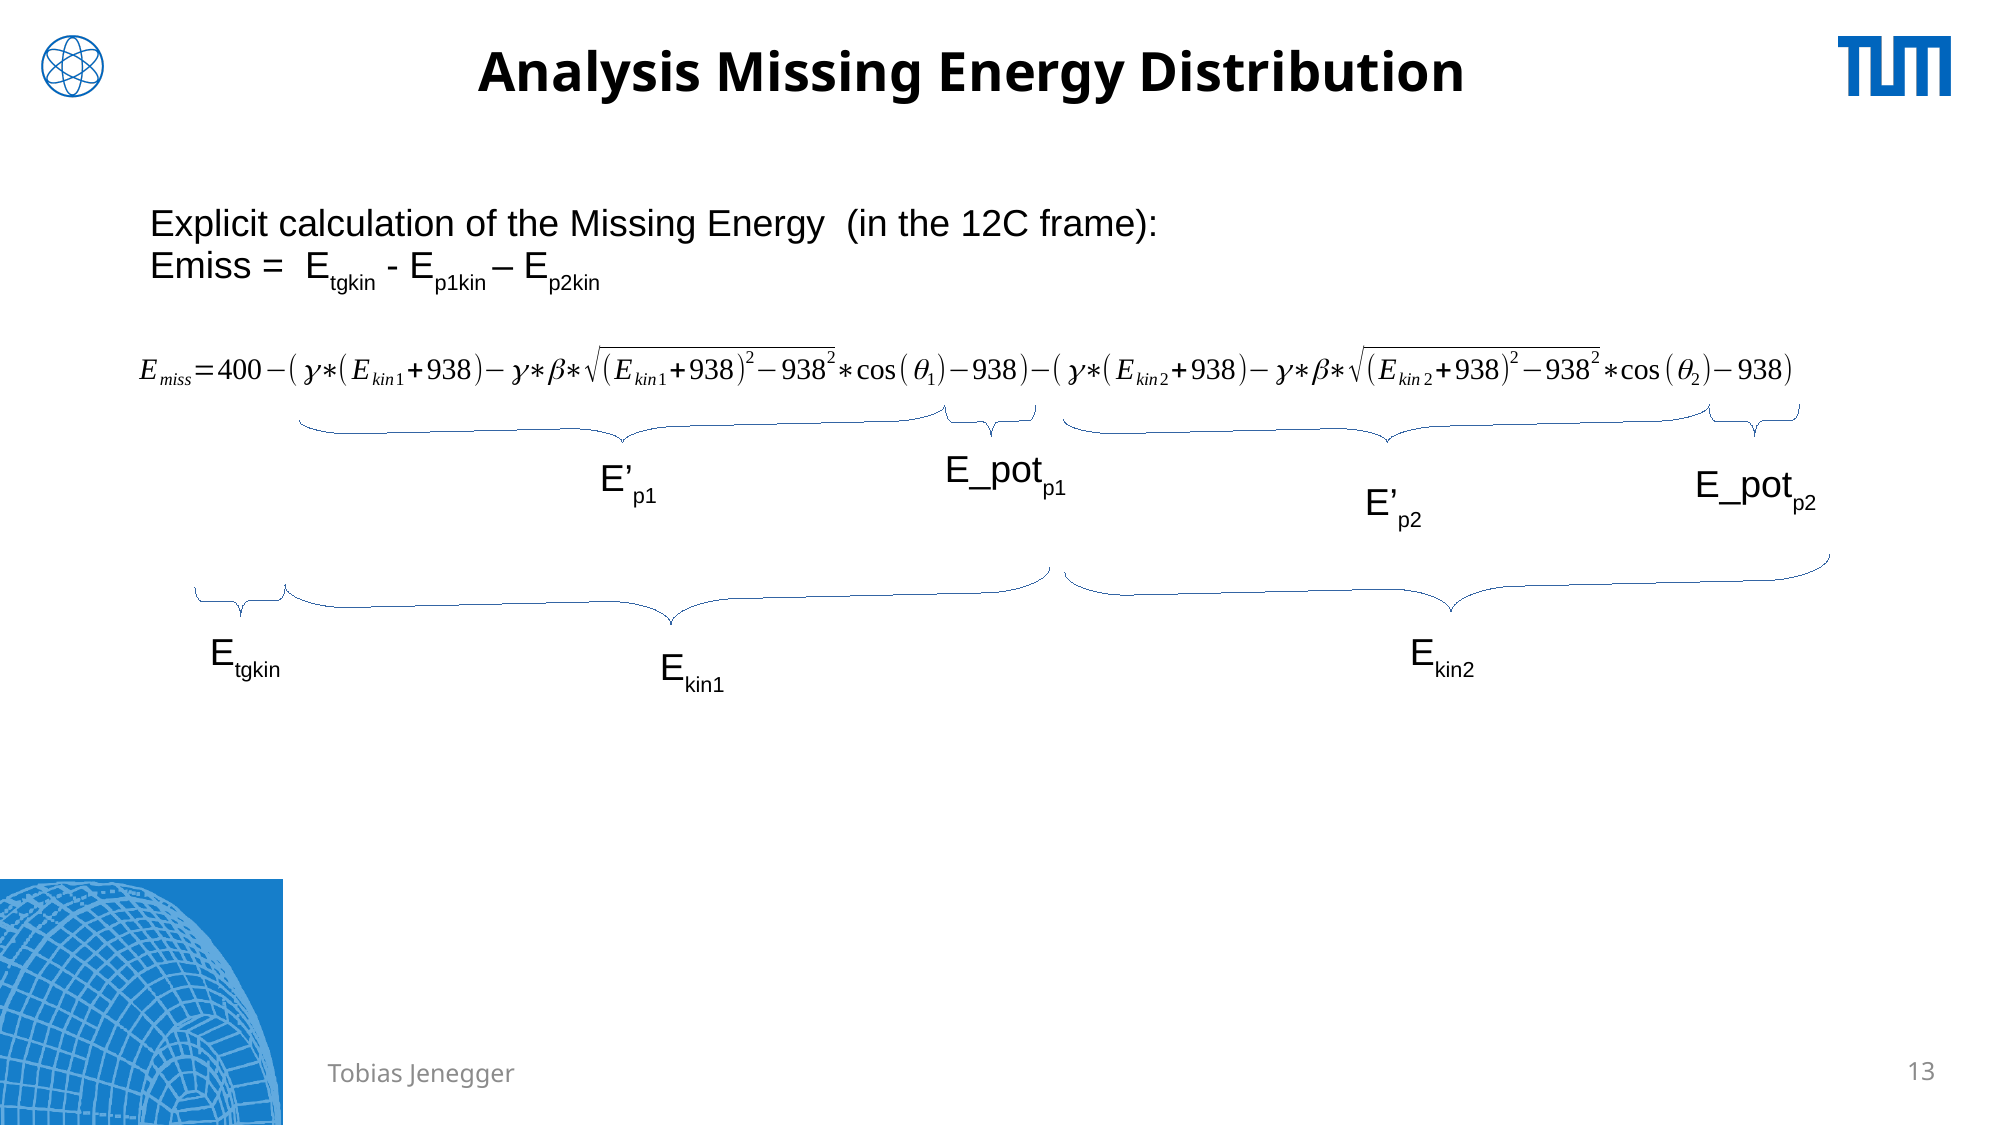

# Analysis Missing Energy Distribution
Explicit calculation of the Missing Energy (in the 12C frame):
Emiss = Etgkin - Ep1kin – Ep2kin
E_potp1
E’p1
E_potp2
E’p2
Etgkin
Ekin2
Ekin1
Tobias Jenegger